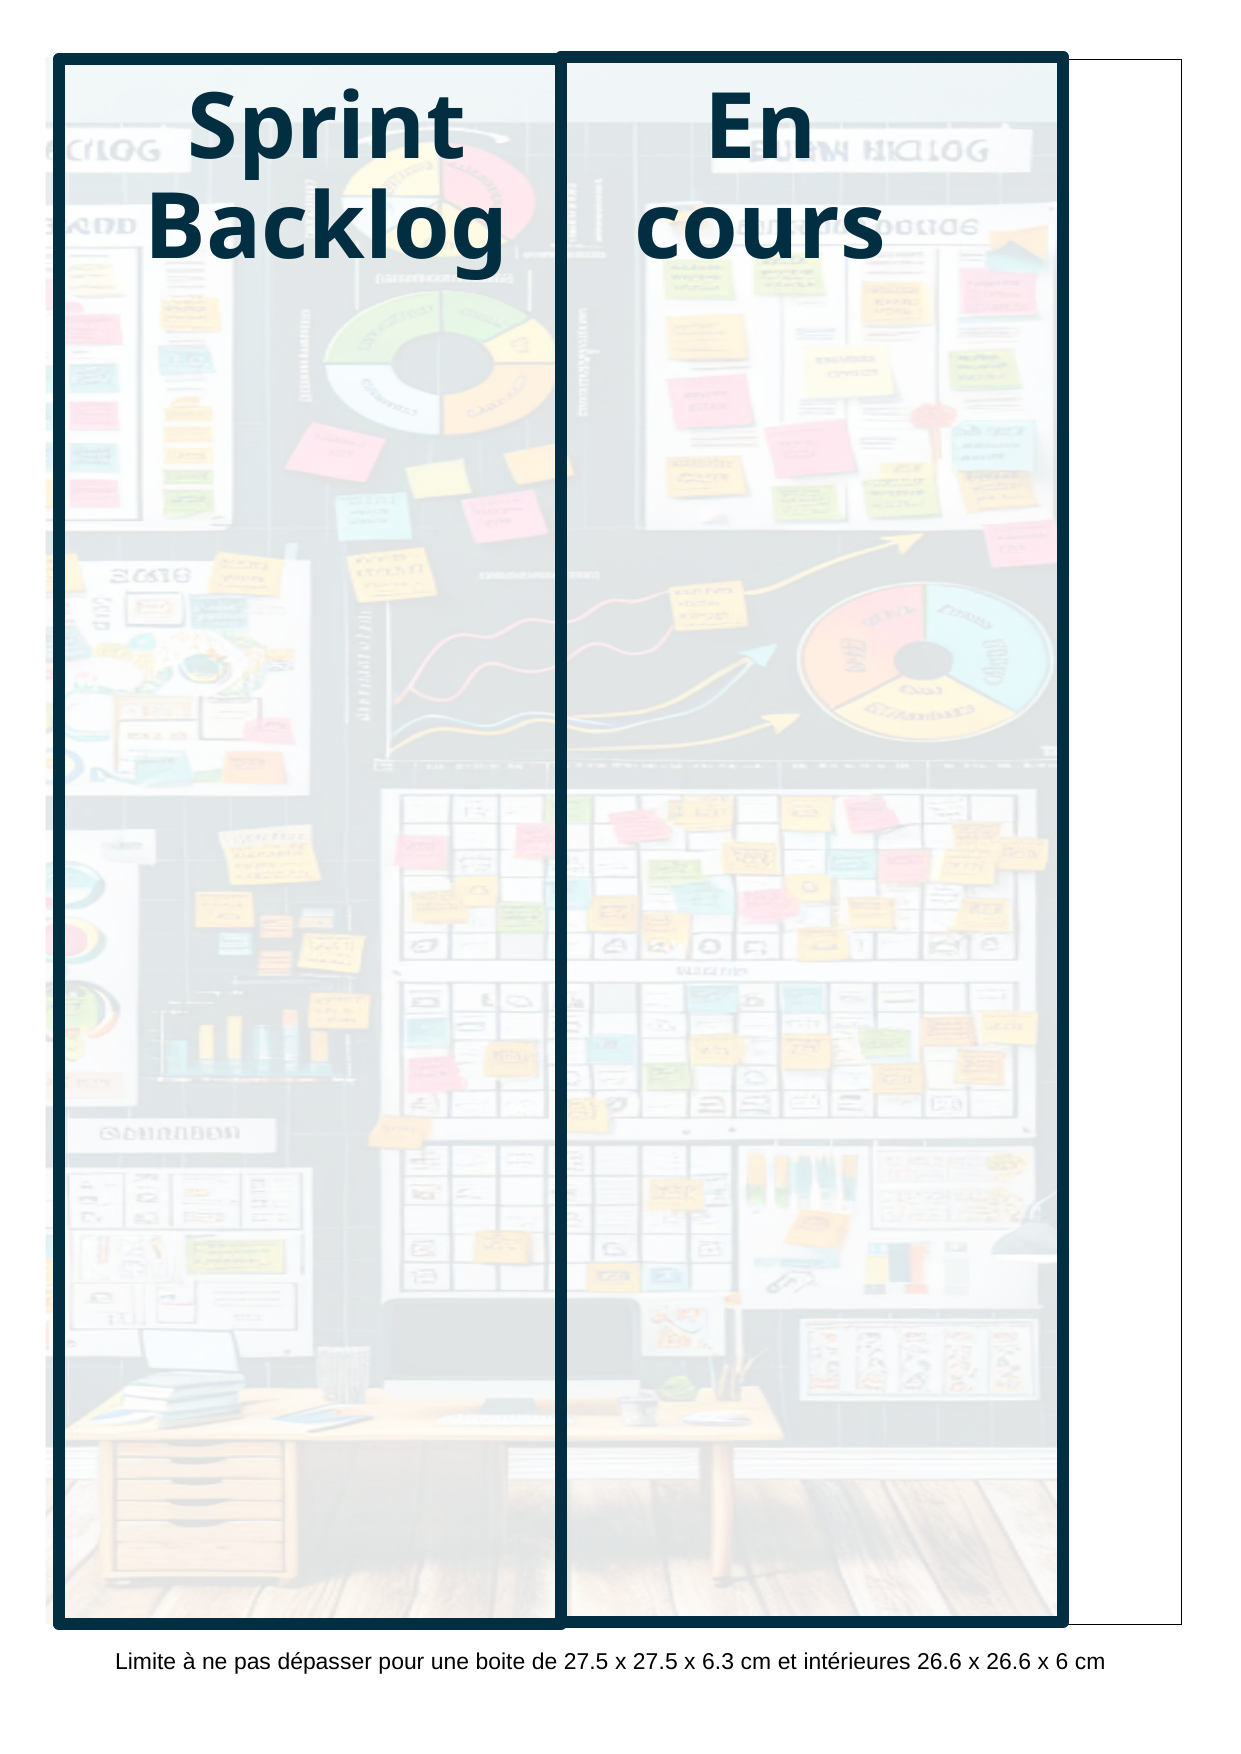

Sprint
Backlog
En cours
Limite à ne pas dépasser pour une boite de 27.5 x 27.5 x 6.3 cm et intérieures 26.6 x 26.6 x 6 cm